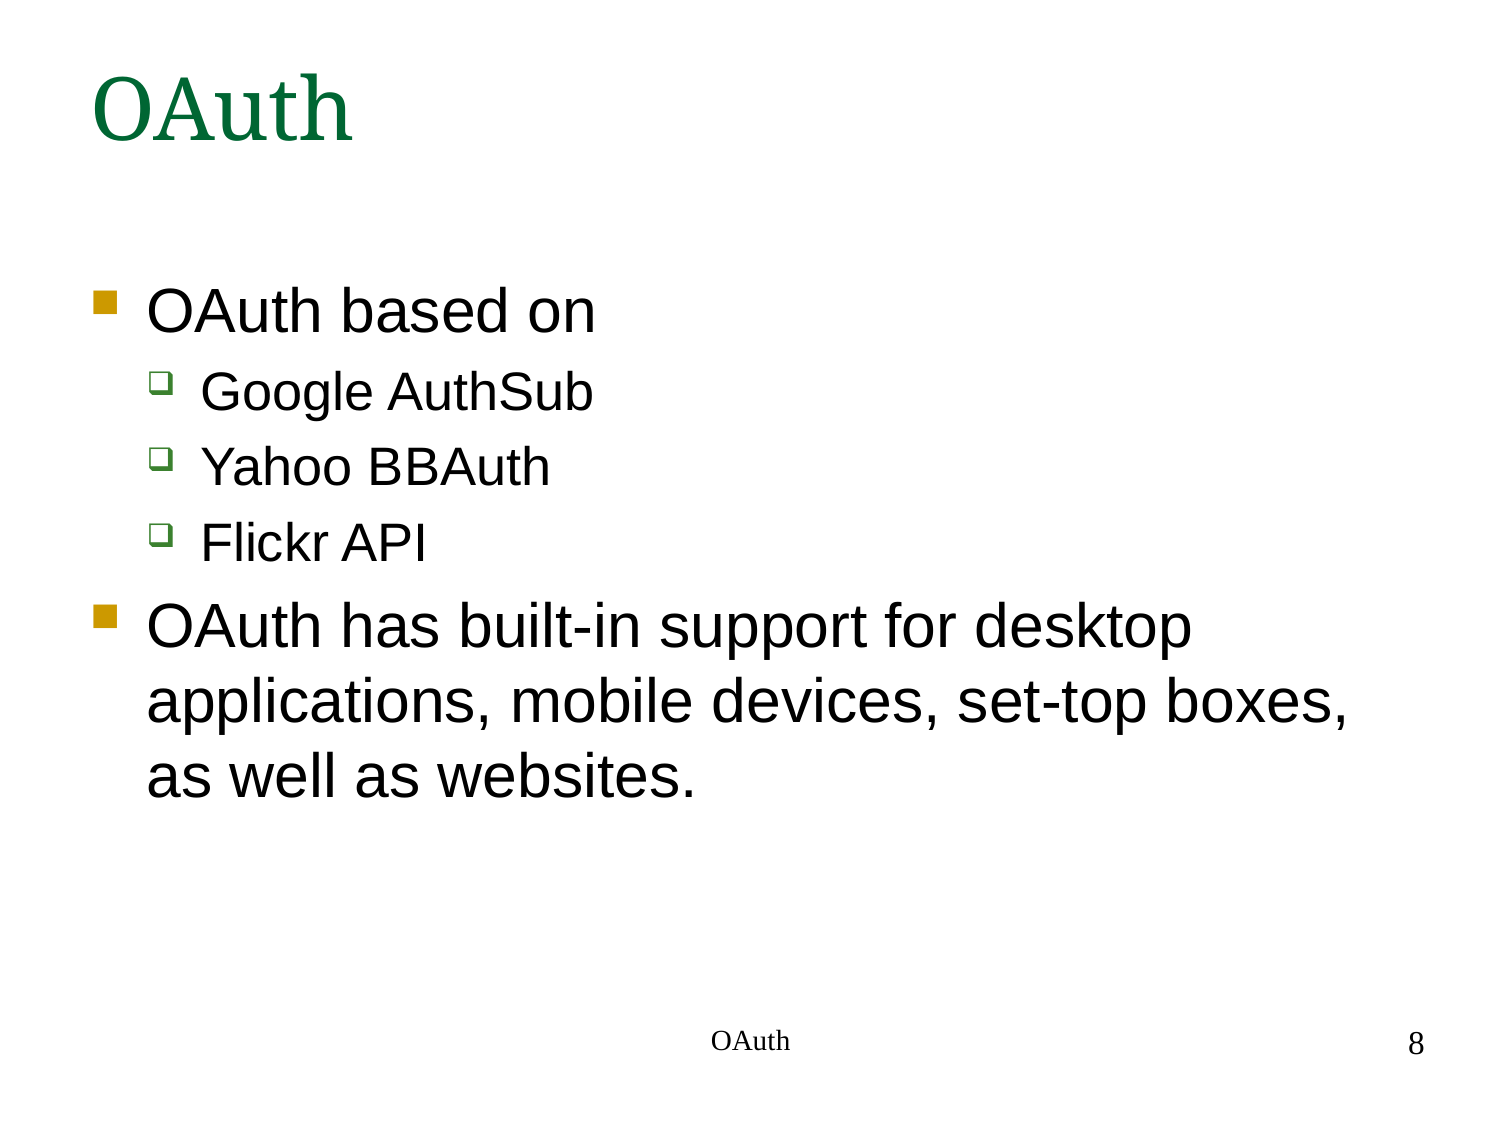

# OAuth
OAuth based on
Google AuthSub
Yahoo BBAuth
Flickr API
OAuth has built-in support for desktop applications, mobile devices, set-top boxes, as well as websites.
OAuth
8